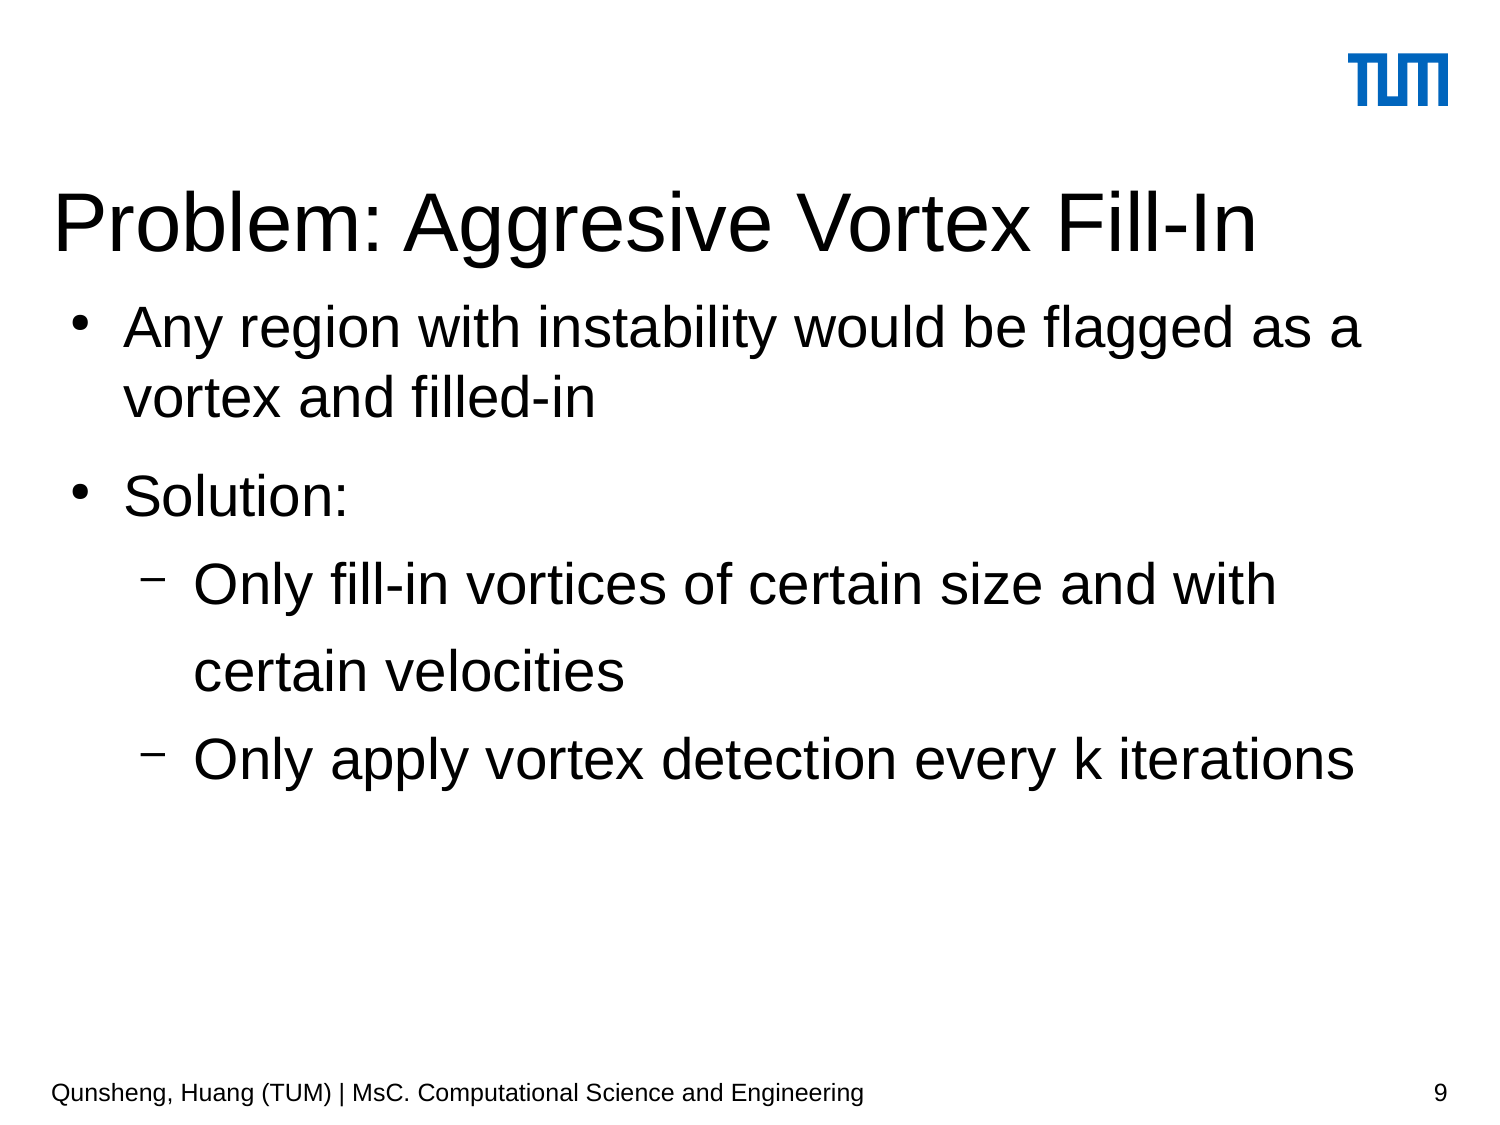

Problem: Aggresive Vortex Fill-In
# Any region with instability would be flagged as a vortex and filled-in
Solution:
Only fill-in vortices of certain size and with certain velocities
Only apply vortex detection every k iterations
[2] precice – a coupling library for partitioned multi-physicssimulations on massively parallel systems http://www.precice.org.[Online]. Available: http://www.precice.org